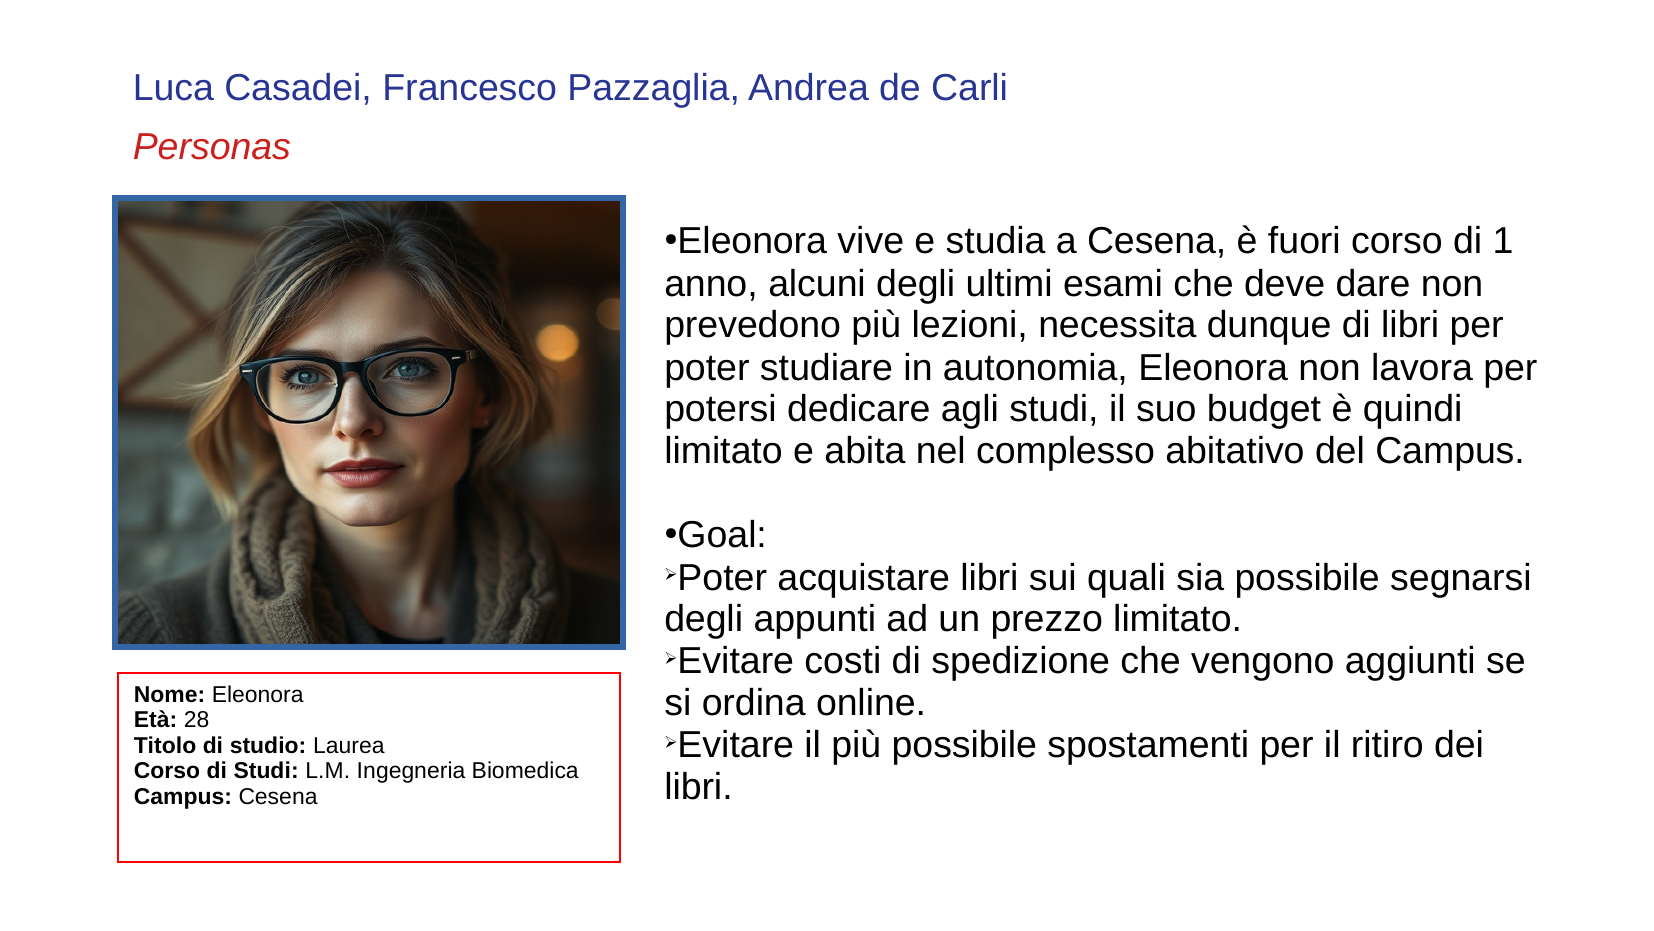

Luca Casadei, Francesco Pazzaglia, Andrea de Carli
Personas
Eleonora vive e studia a Cesena, è fuori corso di 1 anno, alcuni degli ultimi esami che deve dare non prevedono più lezioni, necessita dunque di libri per poter studiare in autonomia, Eleonora non lavora per potersi dedicare agli studi, il suo budget è quindi limitato e abita nel complesso abitativo del Campus.
Goal:
Poter acquistare libri sui quali sia possibile segnarsi degli appunti ad un prezzo limitato.
Evitare costi di spedizione che vengono aggiunti se si ordina online.
Evitare il più possibile spostamenti per il ritiro dei libri.
Nome: Eleonora
Età: 28
Titolo di studio: Laurea
Corso di Studi: L.M. Ingegneria Biomedica
Campus: Cesena